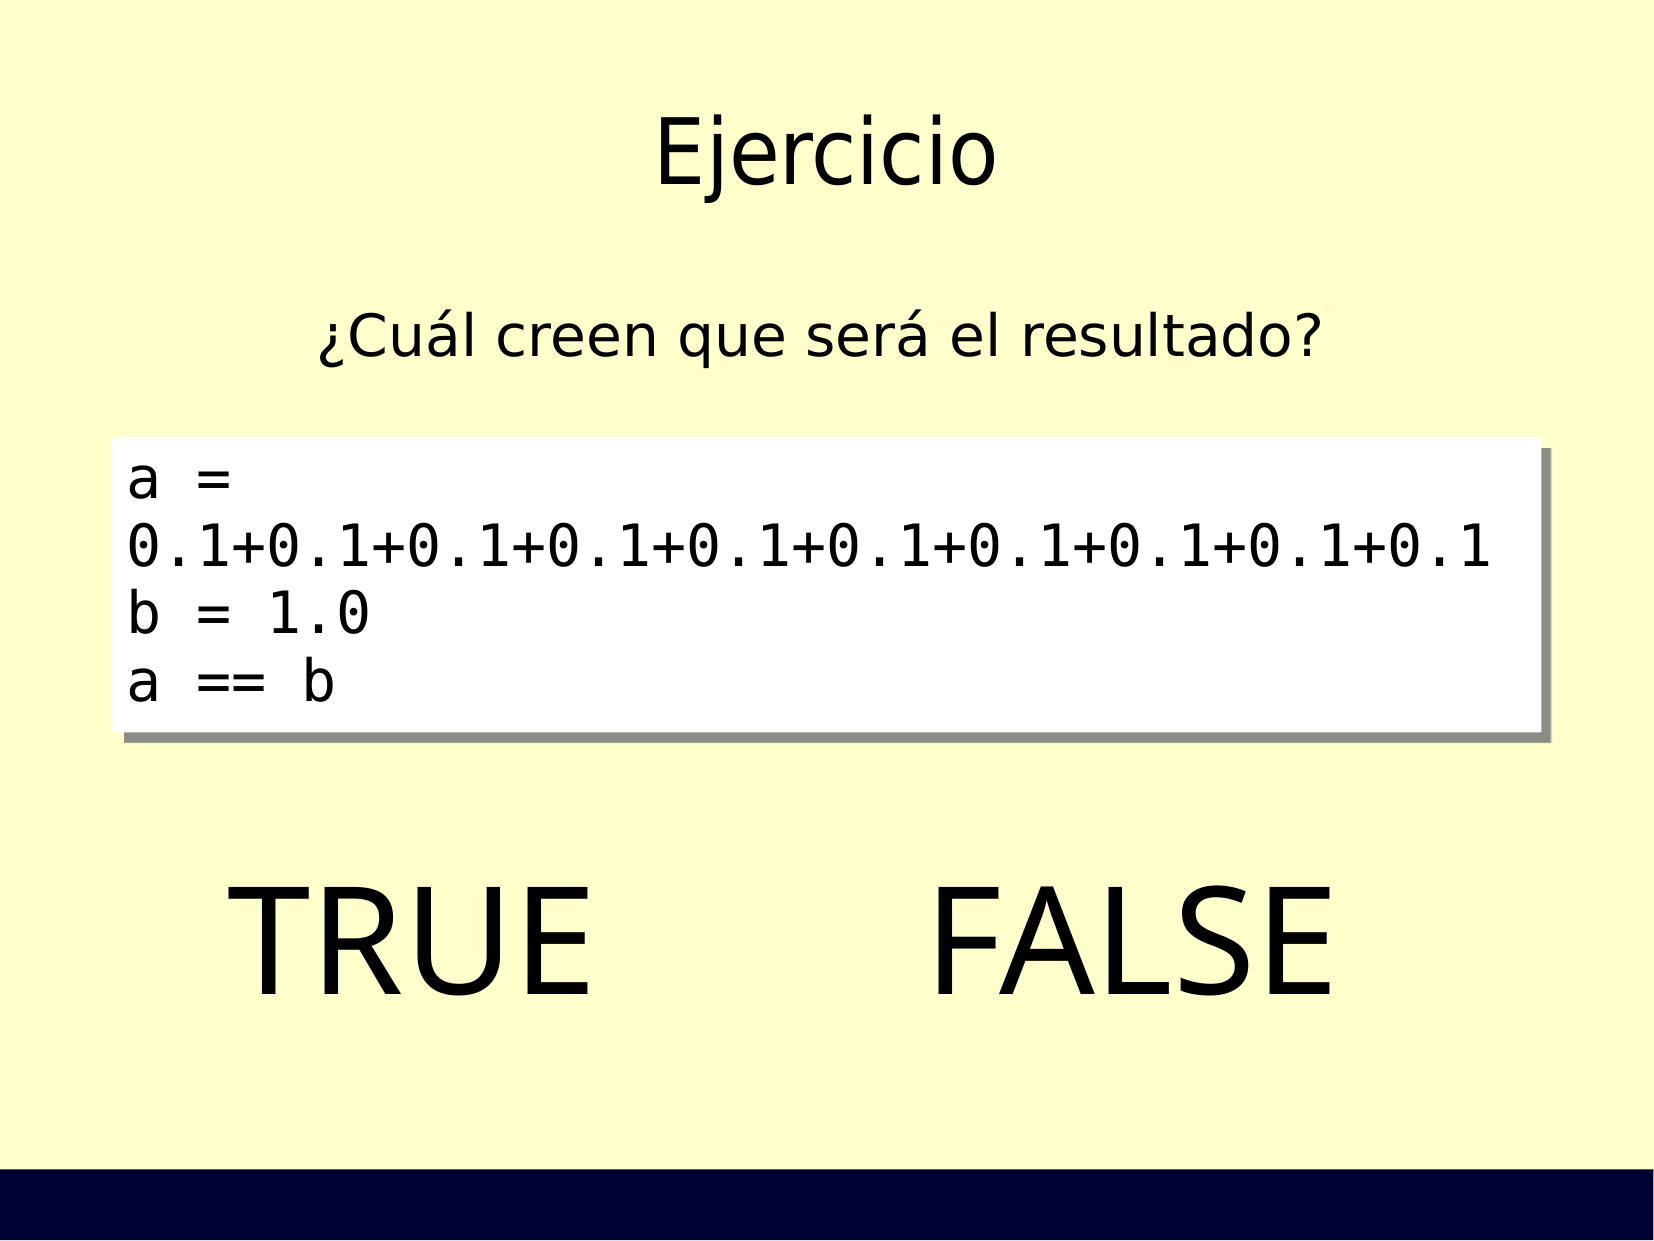

# Ejercicio
¿Cuál creen que será el resultado?
a = 0.1+0.1+0.1+0.1+0.1+0.1+0.1+0.1+0.1+0.1
b = 1.0
a == b
TRUE
FALSE